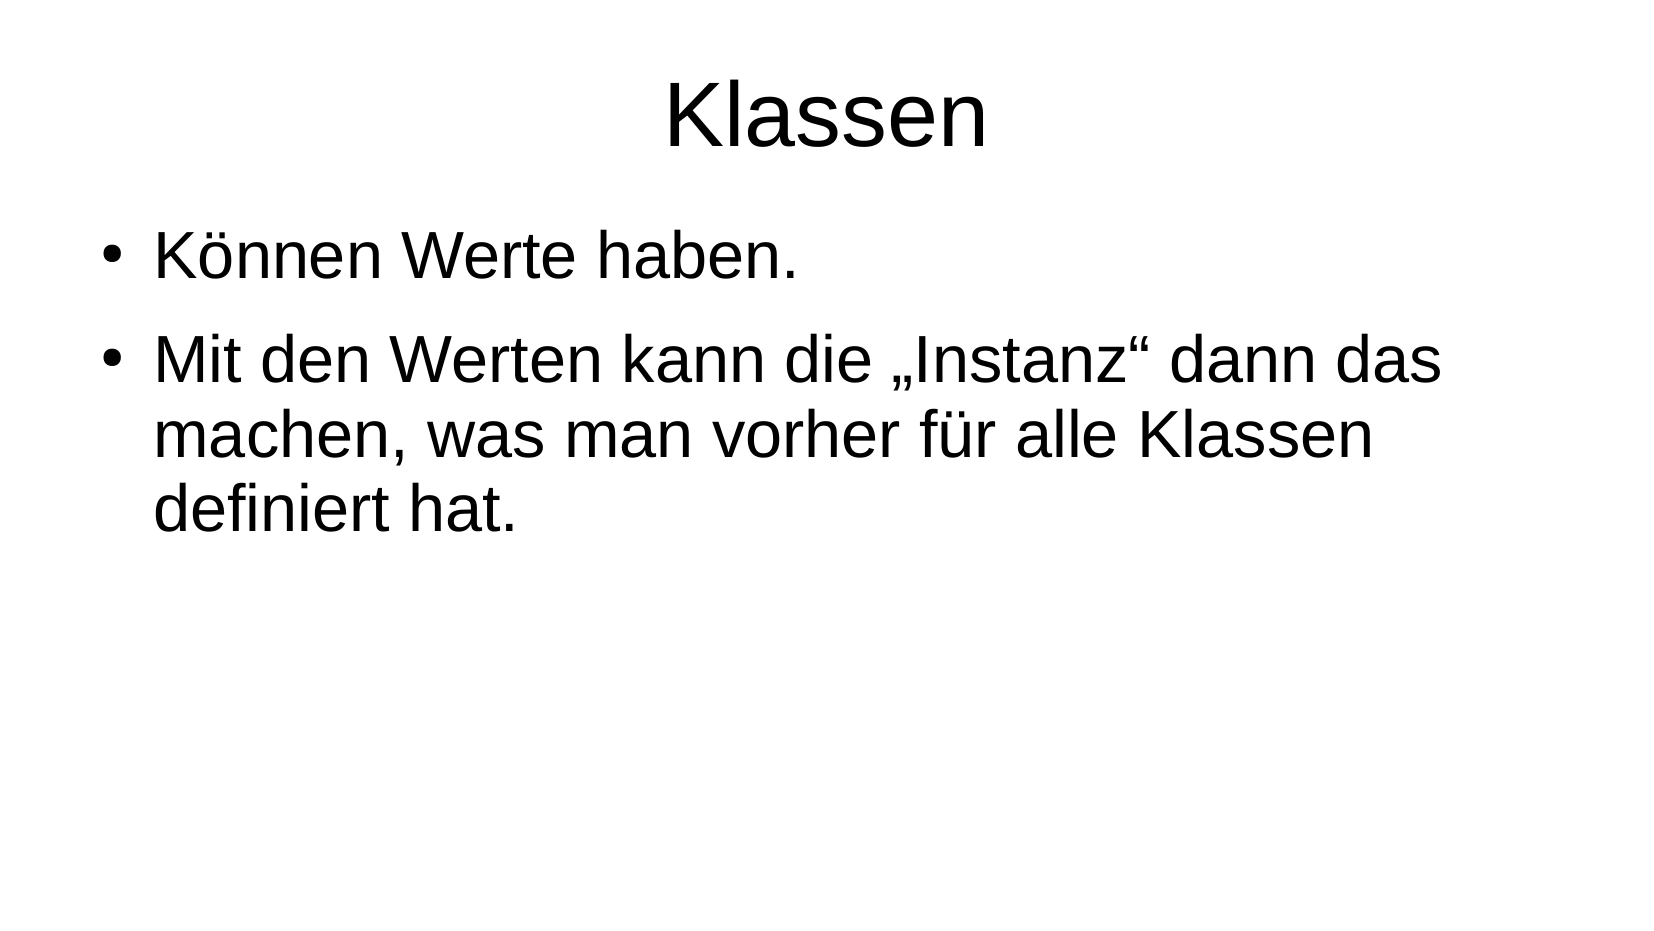

# Klassen
Können Werte haben.
Mit den Werten kann die „Instanz“ dann das machen, was man vorher für alle Klassen definiert hat.